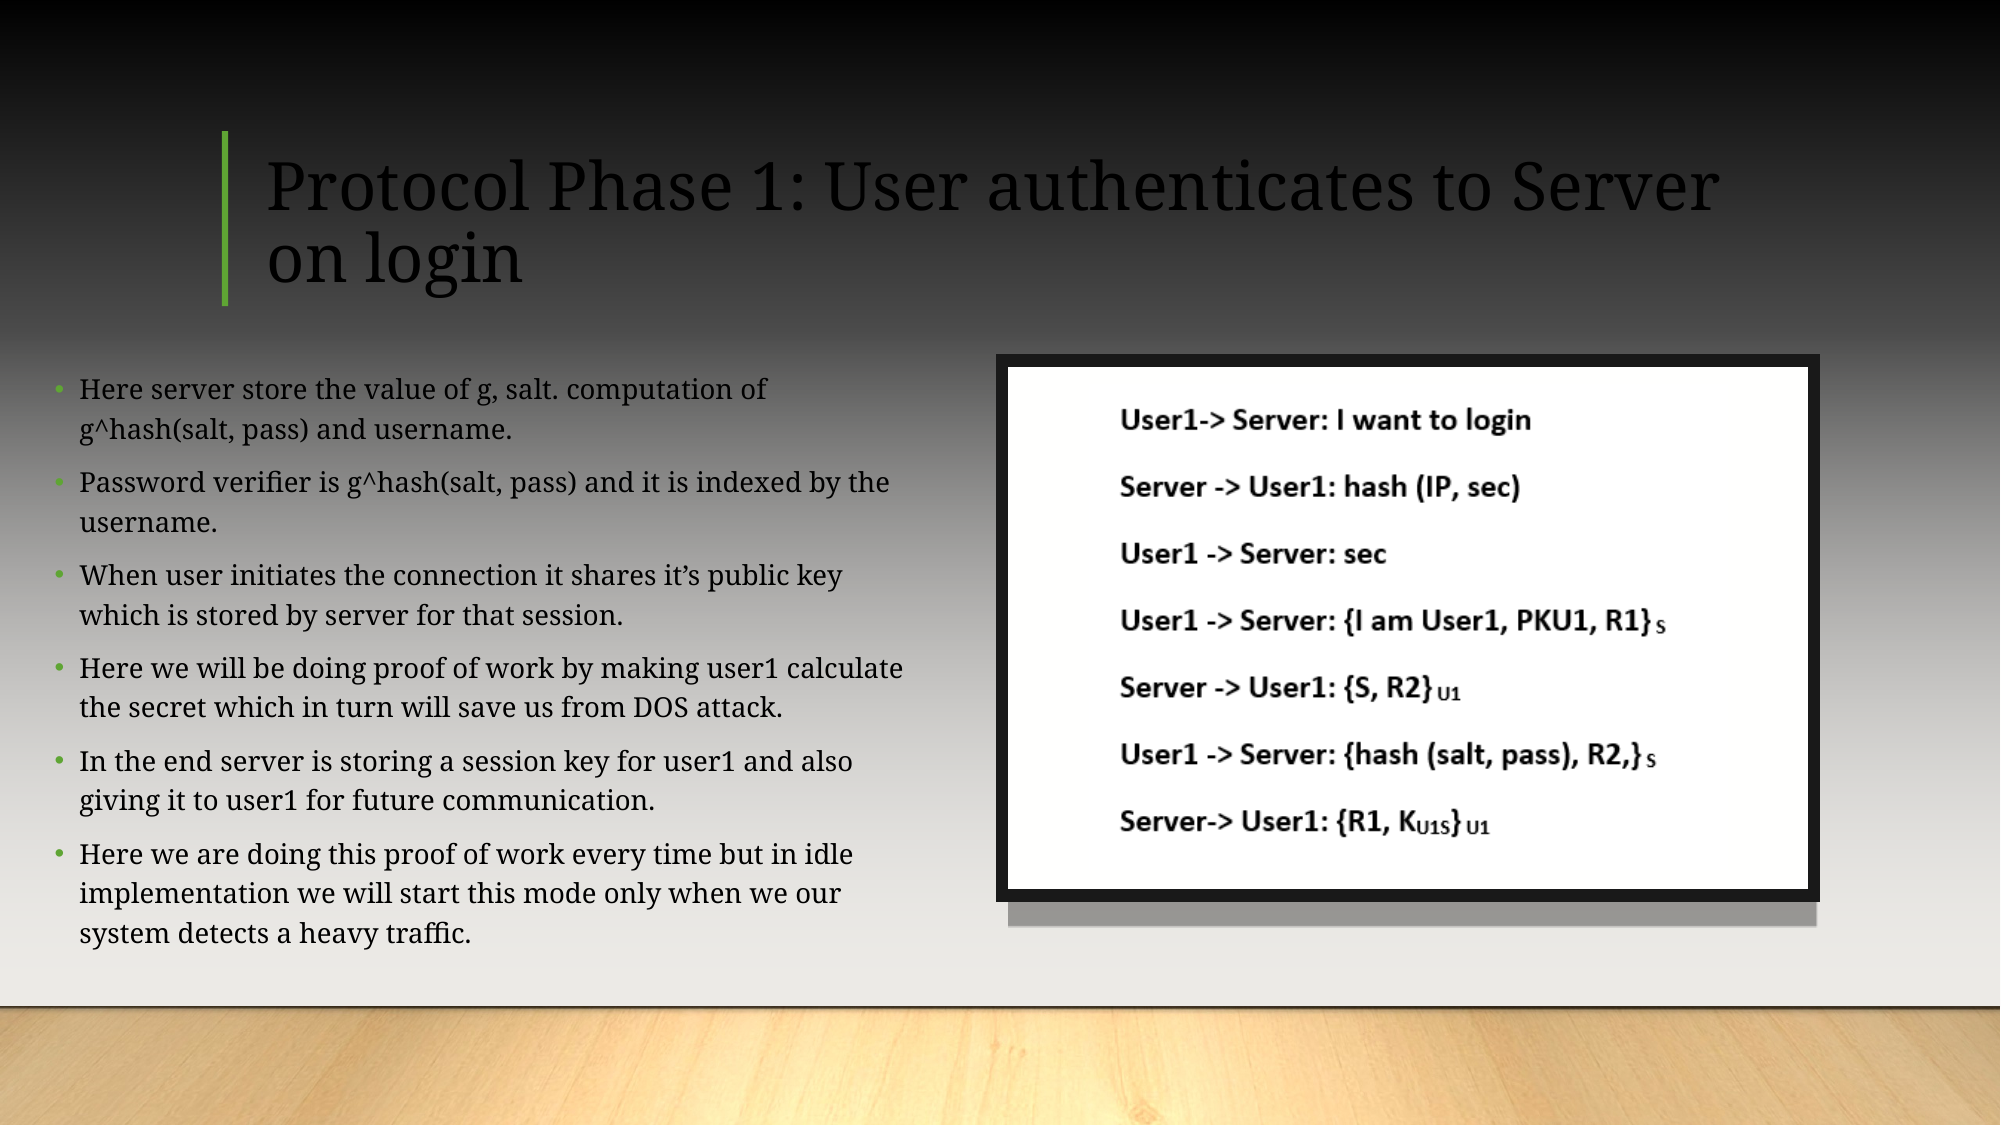

# Protocol Phase 1: User authenticates to Server on login
Here server store the value of g, salt. computation of g^hash(salt, pass) and username.
Password verifier is g^hash(salt, pass) and it is indexed by the username.
When user initiates the connection it shares it’s public key which is stored by server for that session.
Here we will be doing proof of work by making user1 calculate the secret which in turn will save us from DOS attack.
In the end server is storing a session key for user1 and also giving it to user1 for future communication.
Here we are doing this proof of work every time but in idle implementation we will start this mode only when we our system detects a heavy traffic.